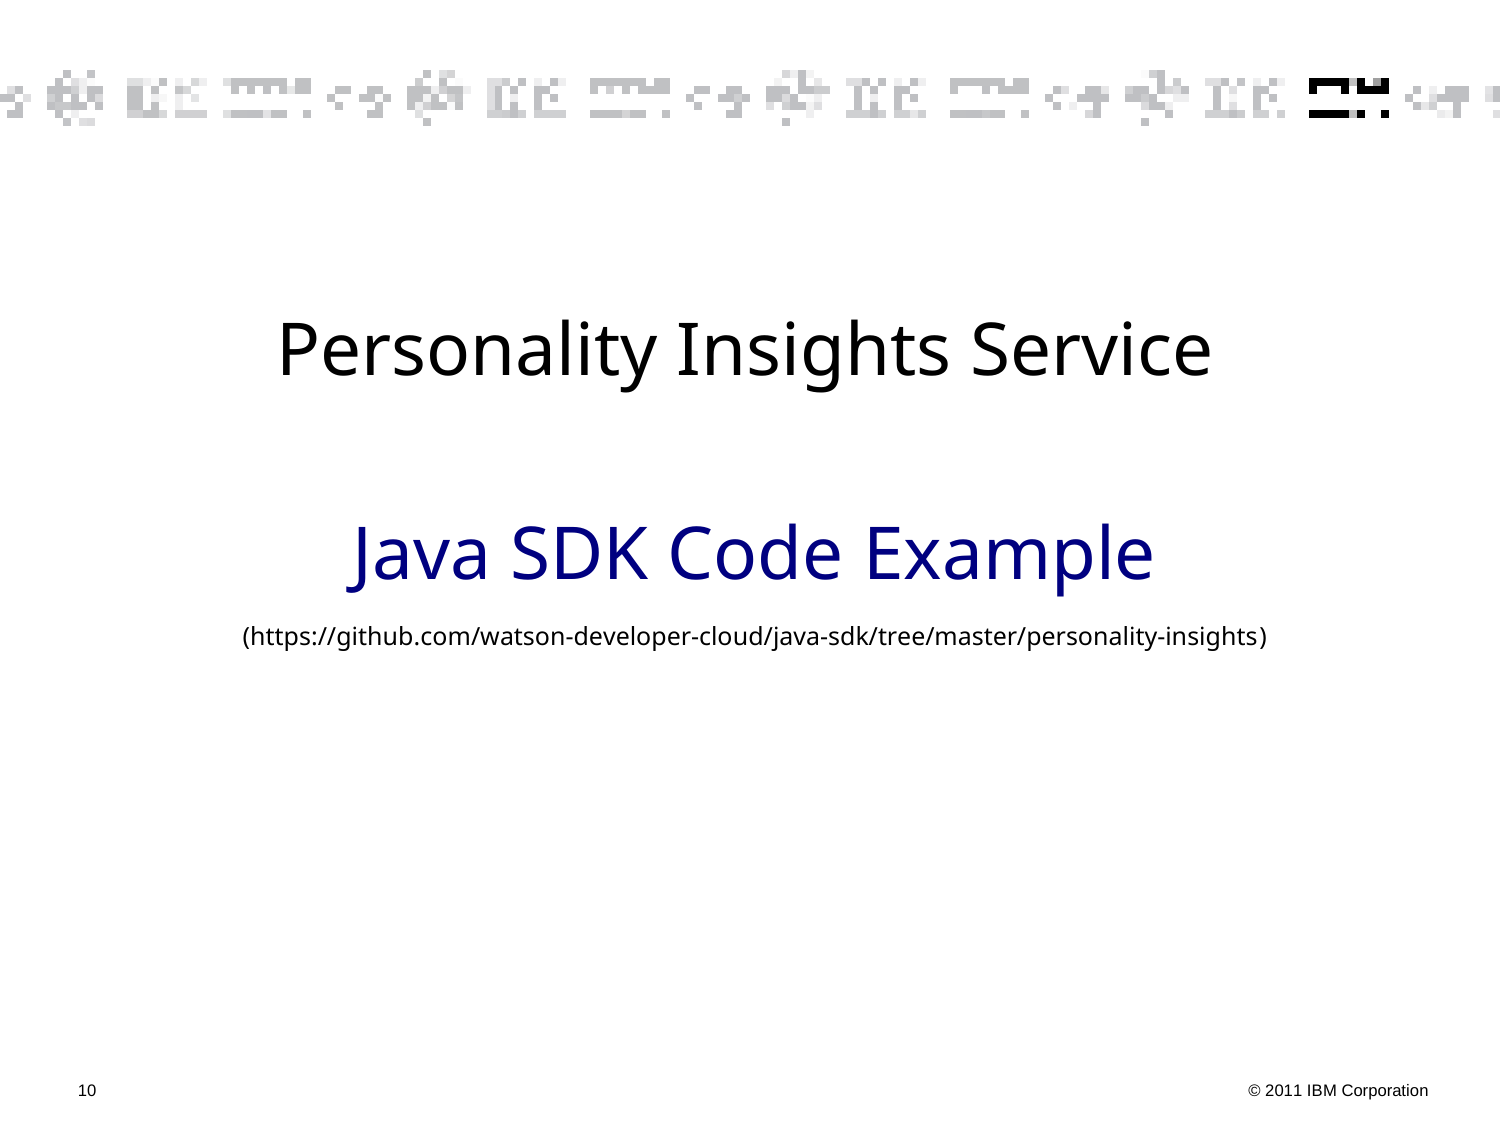

# Personality Insights Service
Java SDK Code Example
(https://github.com/watson-developer-cloud/java-sdk/tree/master/personality-insights)
10